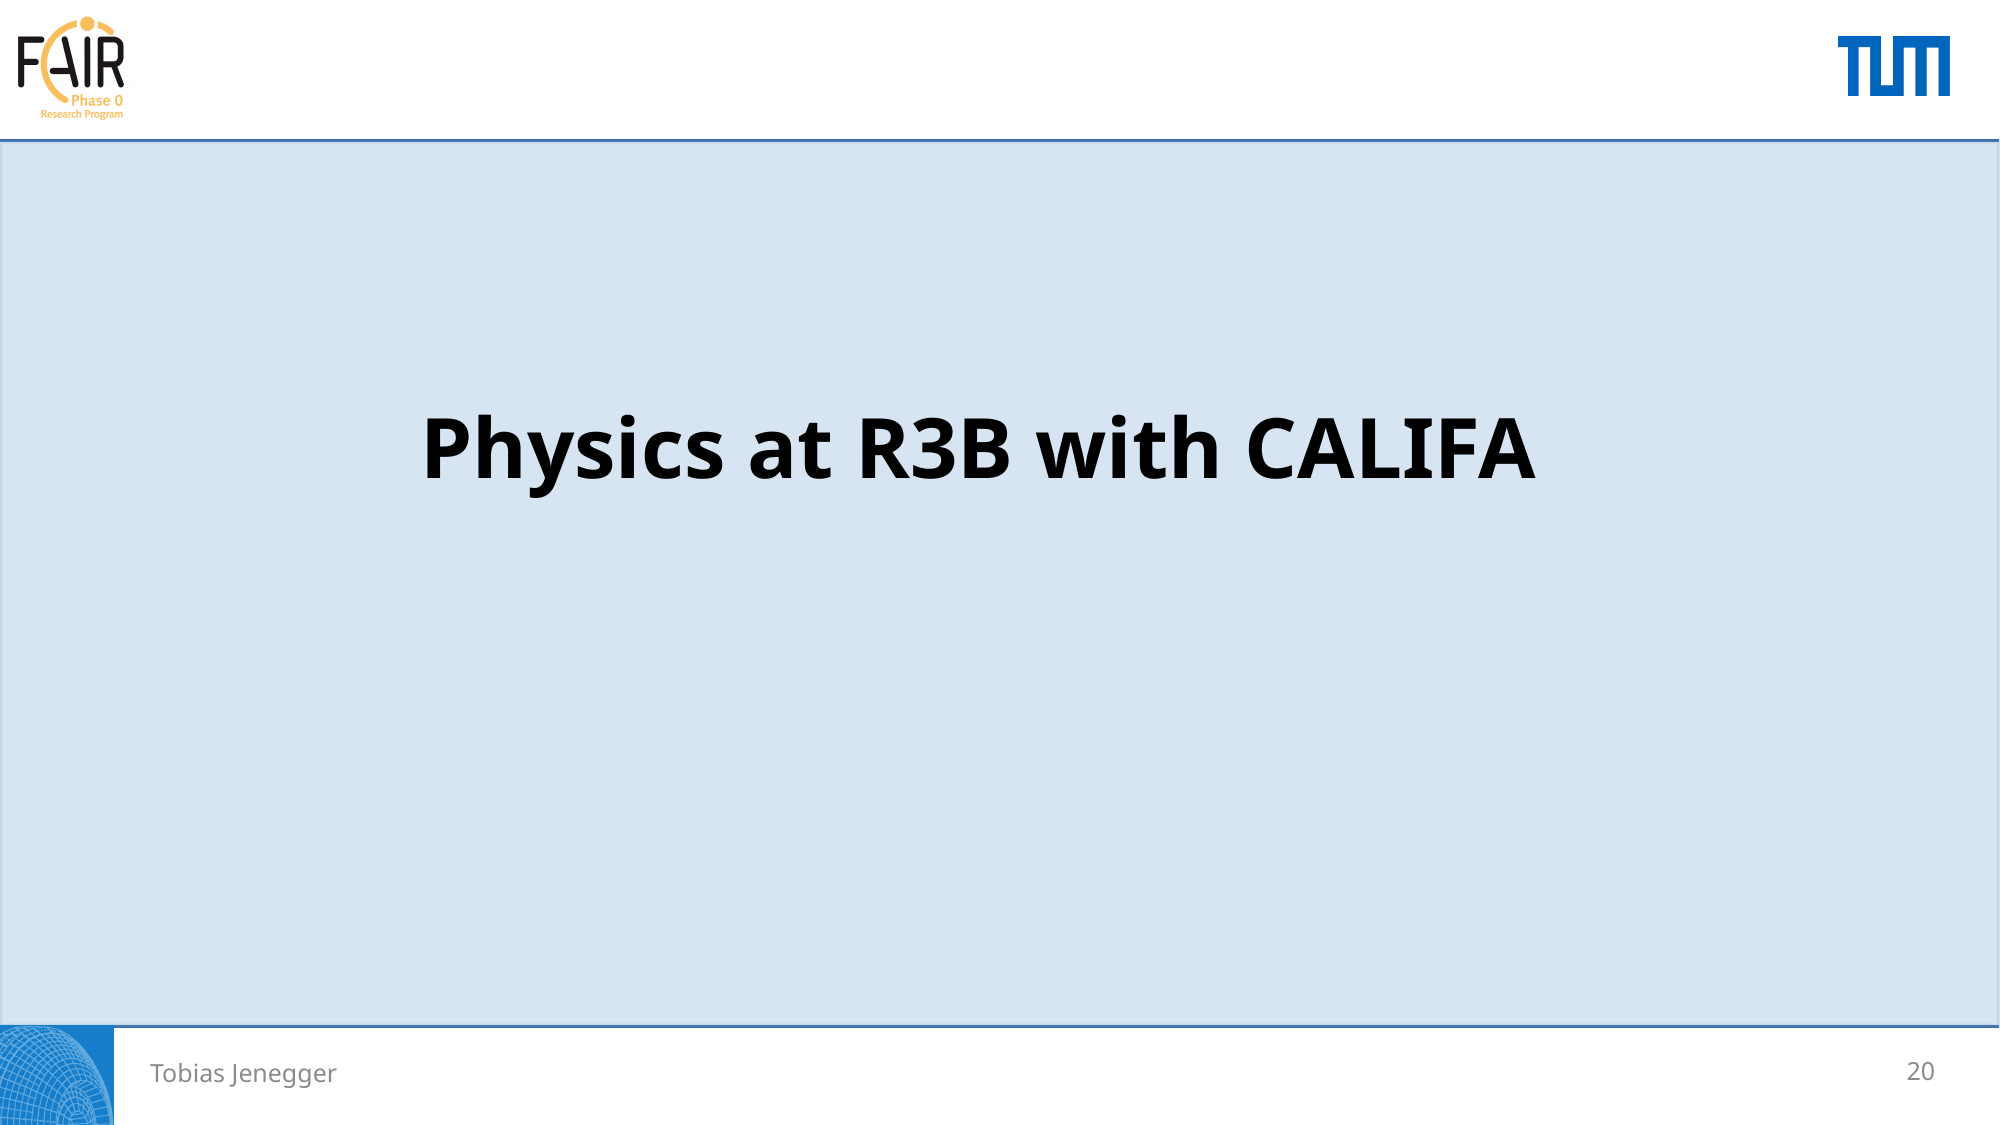

# Physics at R3B with CALIFA
20